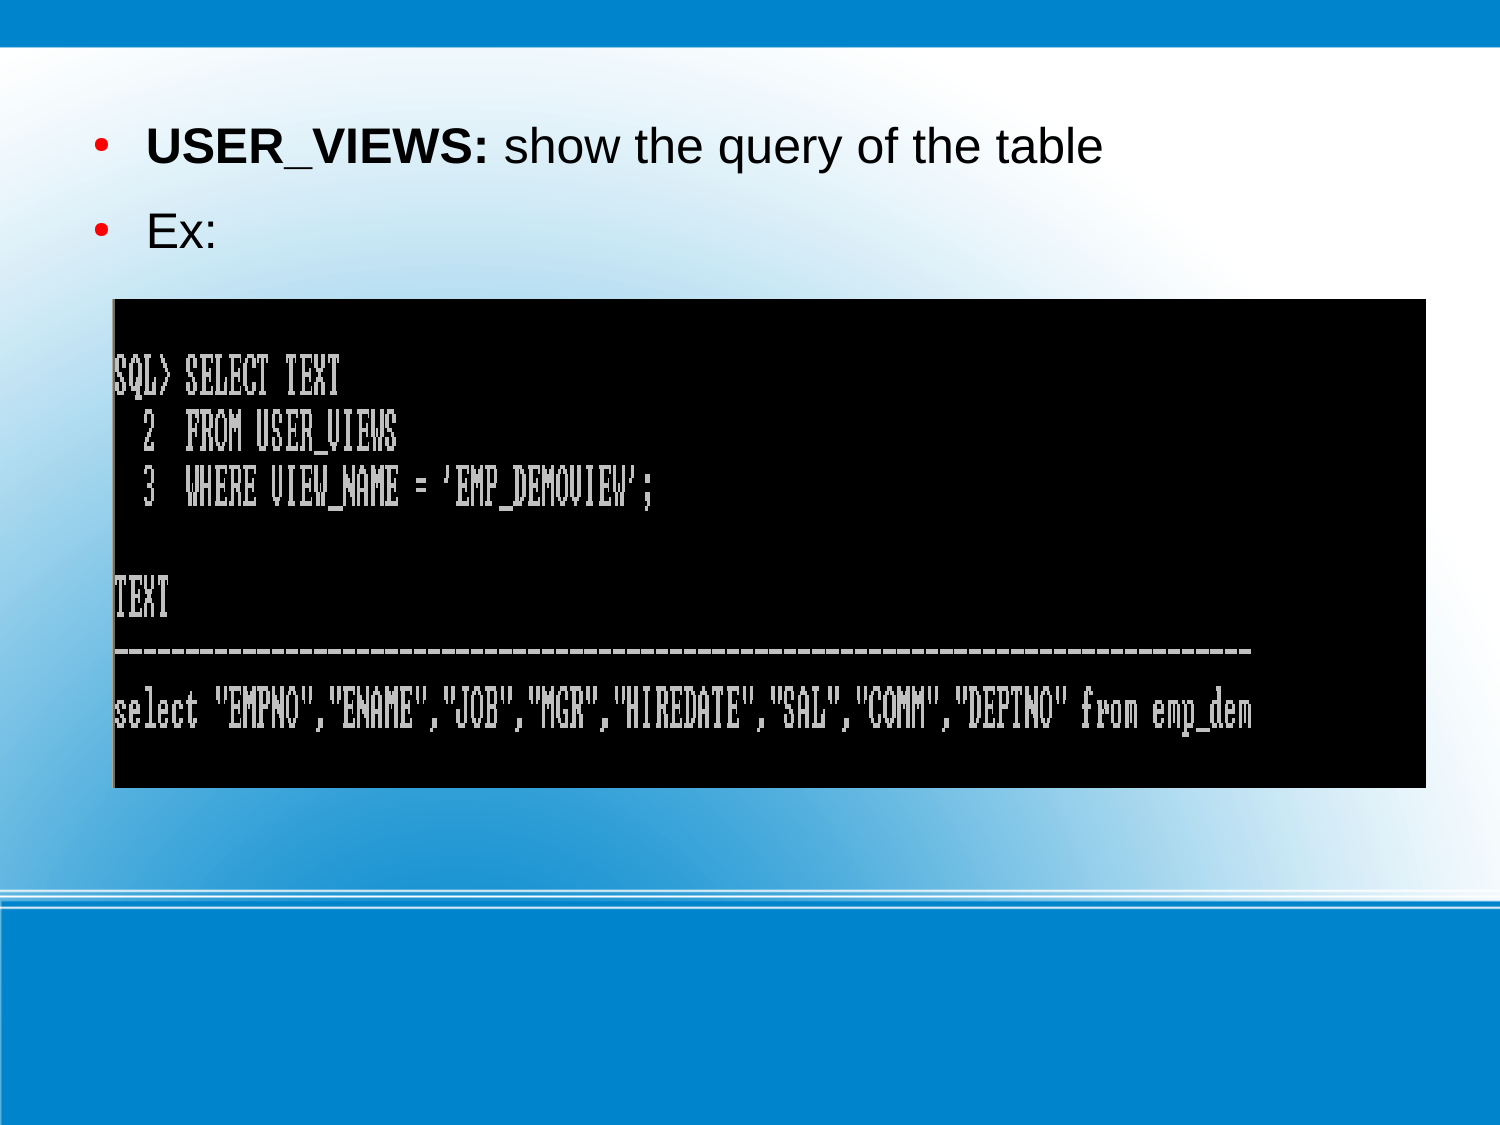

# USER_VIEWS: show the query of the table
Ex: